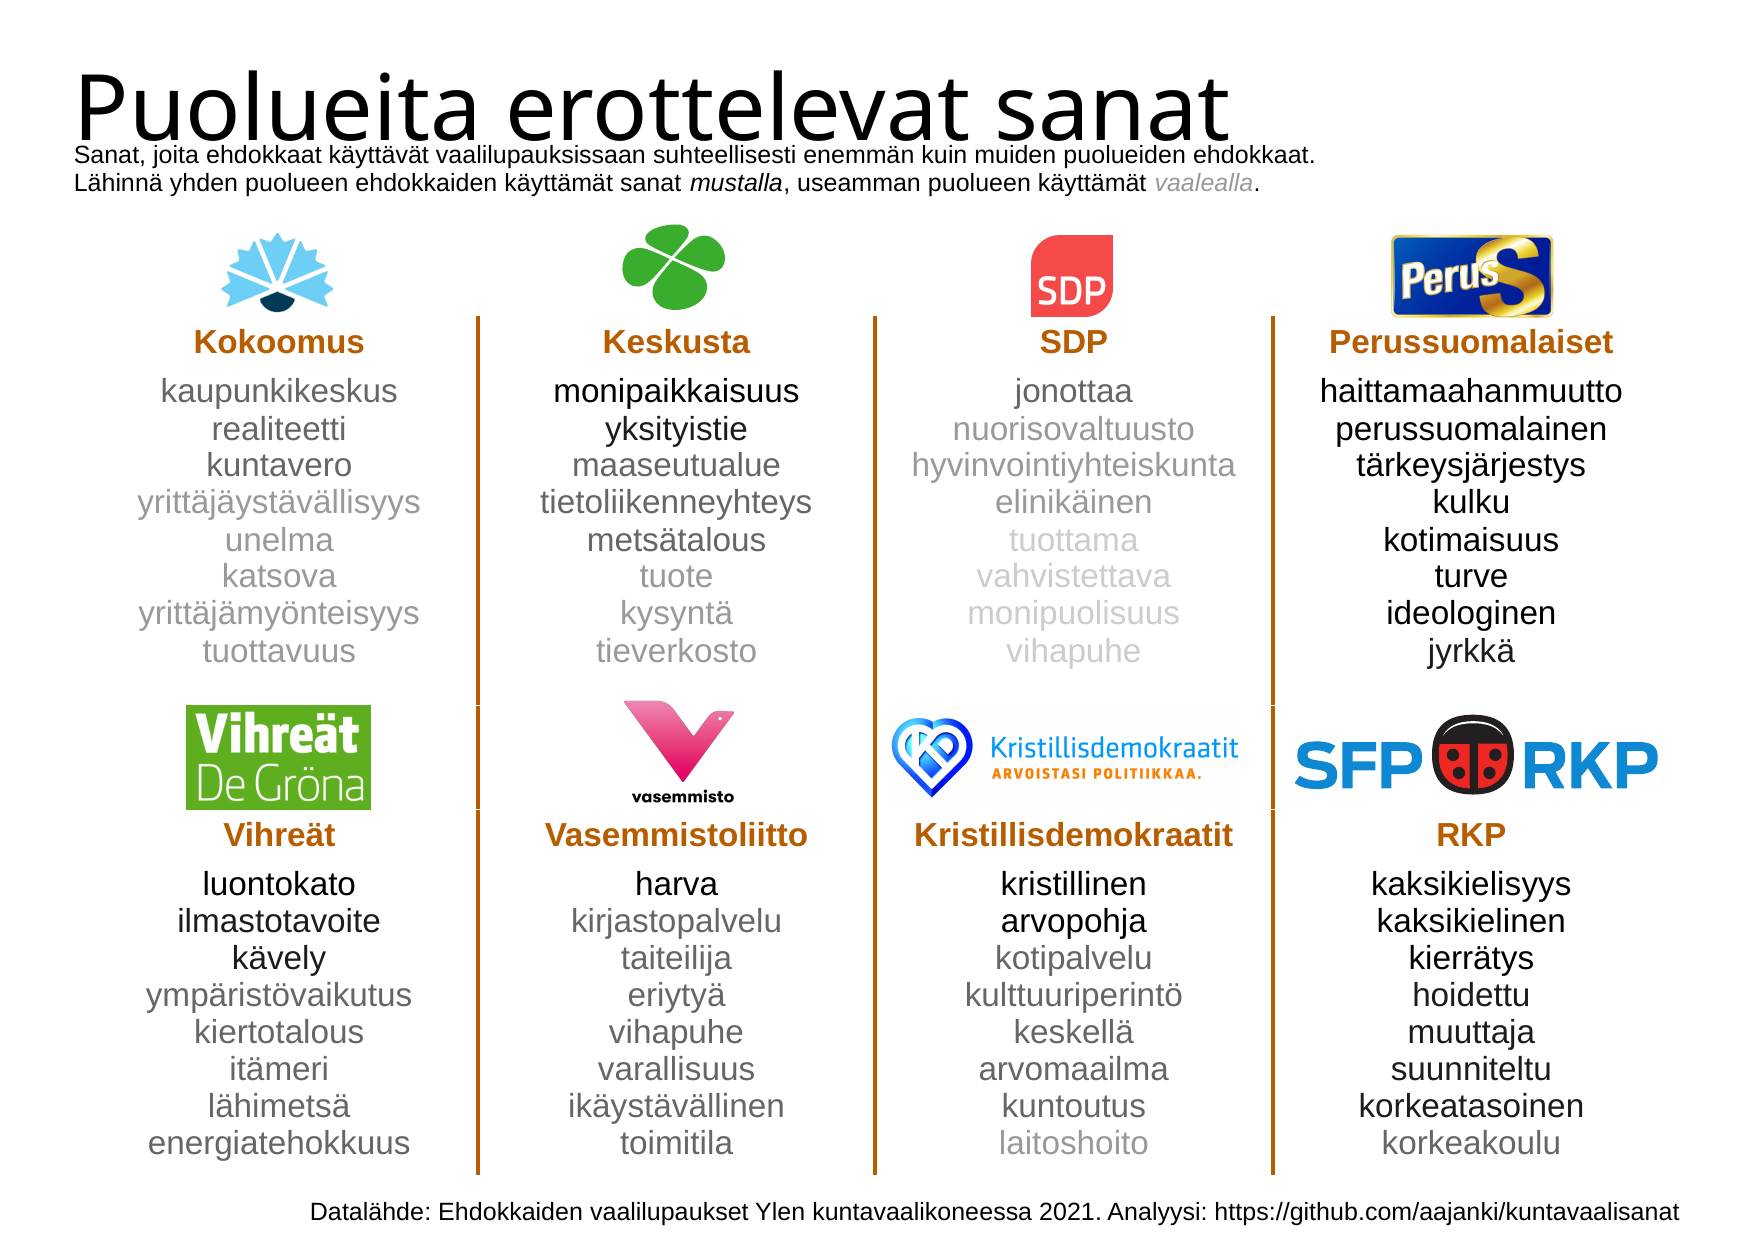

Puolueita erottelevat sanat
Sanat, joita ehdokkaat käyttävät vaalilupauksissaan suhteellisesti enemmän kuin muiden puolueiden ehdokkaat.
Lähinnä yhden puolueen ehdokkaiden käyttämät sanat mustalla, useamman puolueen käyttämät vaalealla.
| Kokoomus kaupunkikeskus realiteetti kuntavero yrittäjäystävällisyys unelma katsova yrittäjämyönteisyys tuottavuus | Keskusta monipaikkaisuus yksityistie maaseutualue tietoliikenneyhteys metsätalous tuote kysyntä tieverkosto | SDP jonottaa nuorisovaltuusto hyvinvointiyhteiskunta elinikäinen tuottama vahvistettava monipuolisuus vihapuhe | Perussuomalaiset haittamaahanmuutto perussuomalainen tärkeysjärjestys kulku kotimaisuus turve ideologinen jyrkkä |
| --- | --- | --- | --- |
| | | | |
| Vihreät luontokato ilmastotavoite kävely ympäristövaikutus kiertotalous itämeri lähimetsä energiatehokkuus | Vasemmistoliitto harva kirjastopalvelu taiteilija eriytyä vihapuhe varallisuus ikäystävällinen toimitila | Kristillisdemokraatit kristillinen arvopohja kotipalvelu kulttuuriperintö keskellä arvomaailma kuntoutus laitoshoito | RKP kaksikielisyys kaksikielinen kierrätys hoidettu muuttaja suunniteltu korkeatasoinen korkeakoulu |
Datalähde: Ehdokkaiden vaalilupaukset Ylen kuntavaalikoneessa 2021. Analyysi: https://github.com/aajanki/kuntavaalisanat